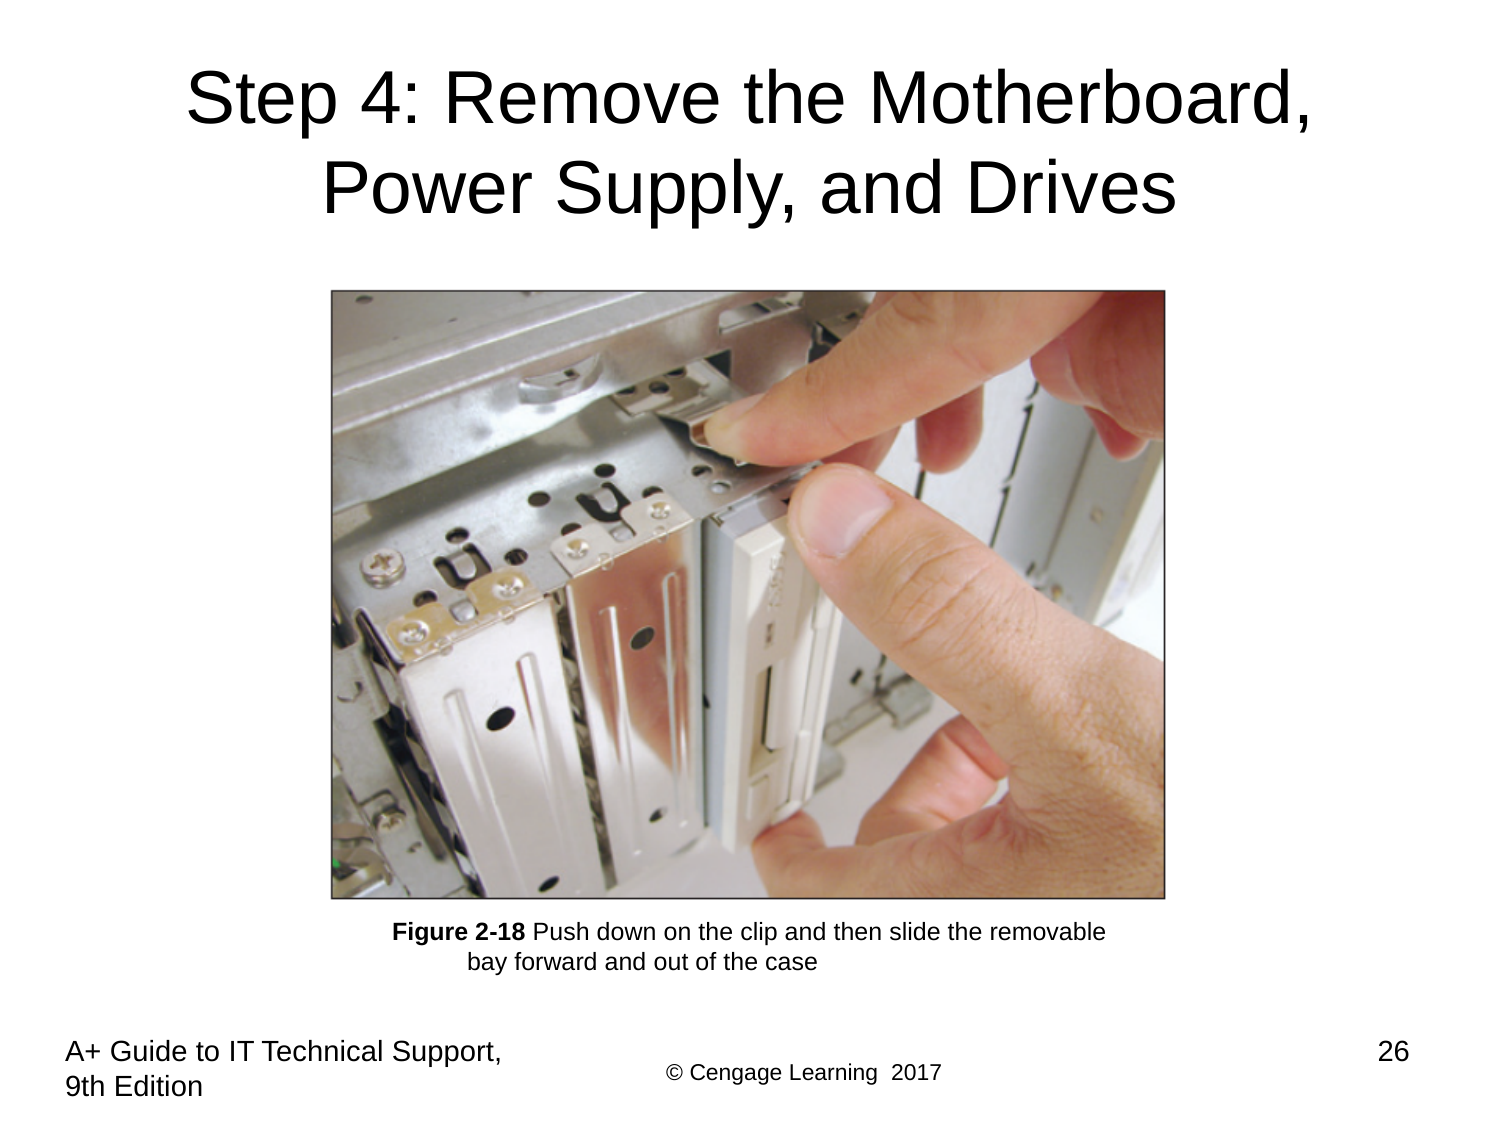

# Step 4: Remove the Motherboard, Power Supply, and Drives
Figure 2-18 Push down on the clip and then slide the removable
	bay forward and out of the case
A+ Guide to IT Technical Support, 9th Edition